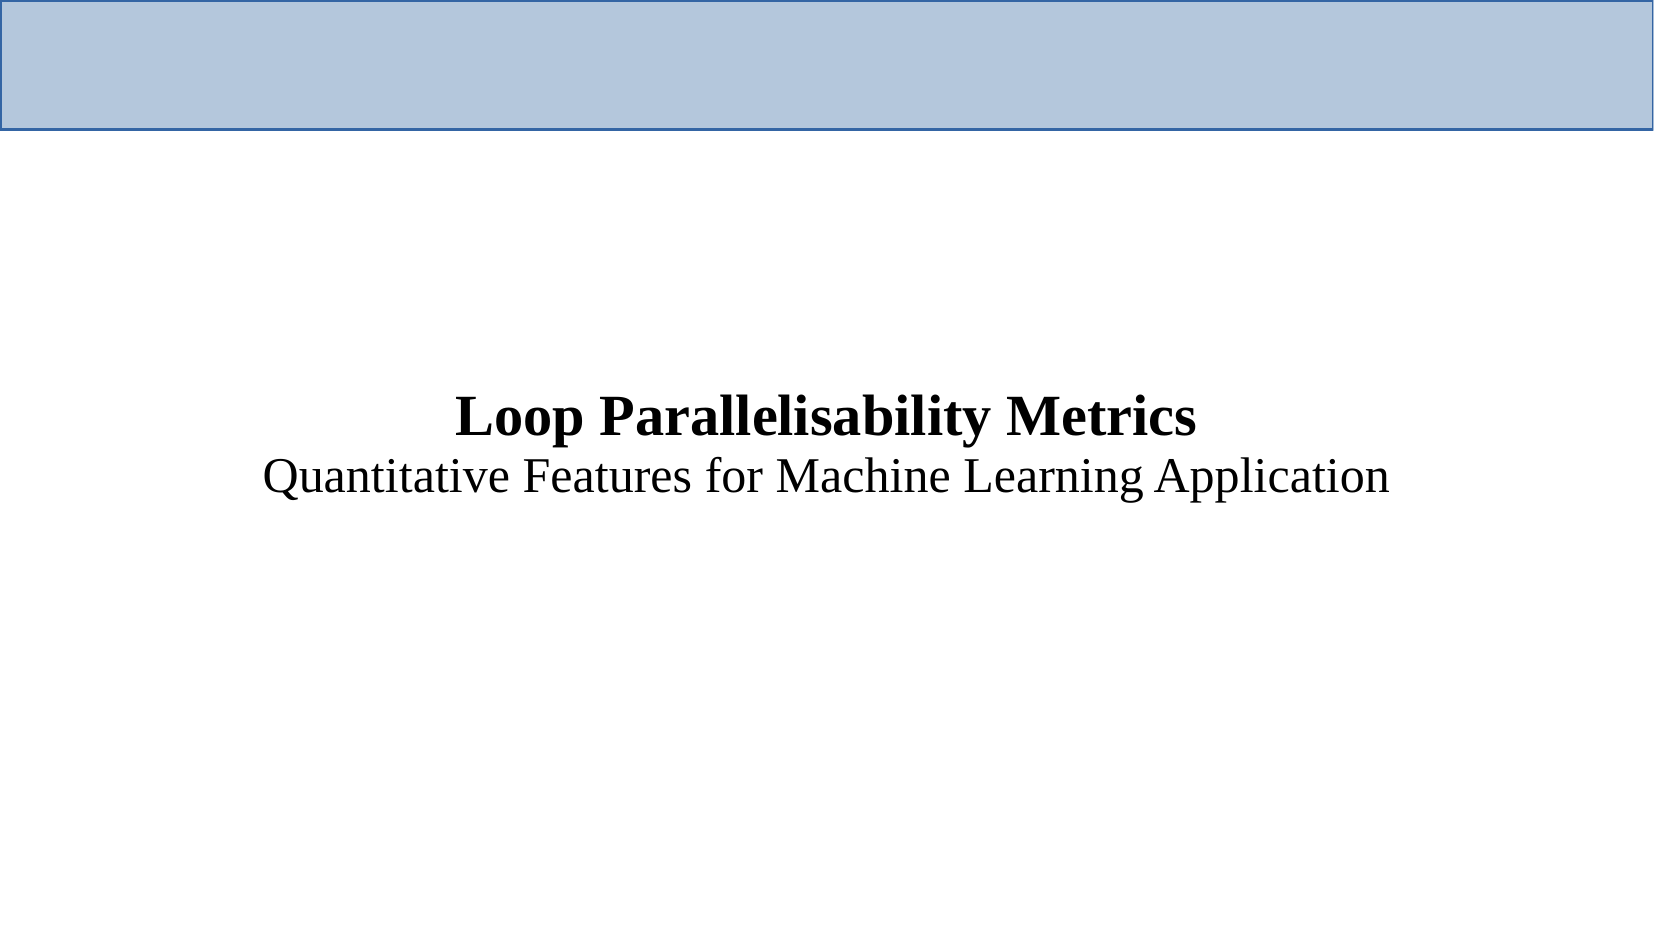

# Loop Parallelisability Metrics Quantitative Features for Machine Learning Application